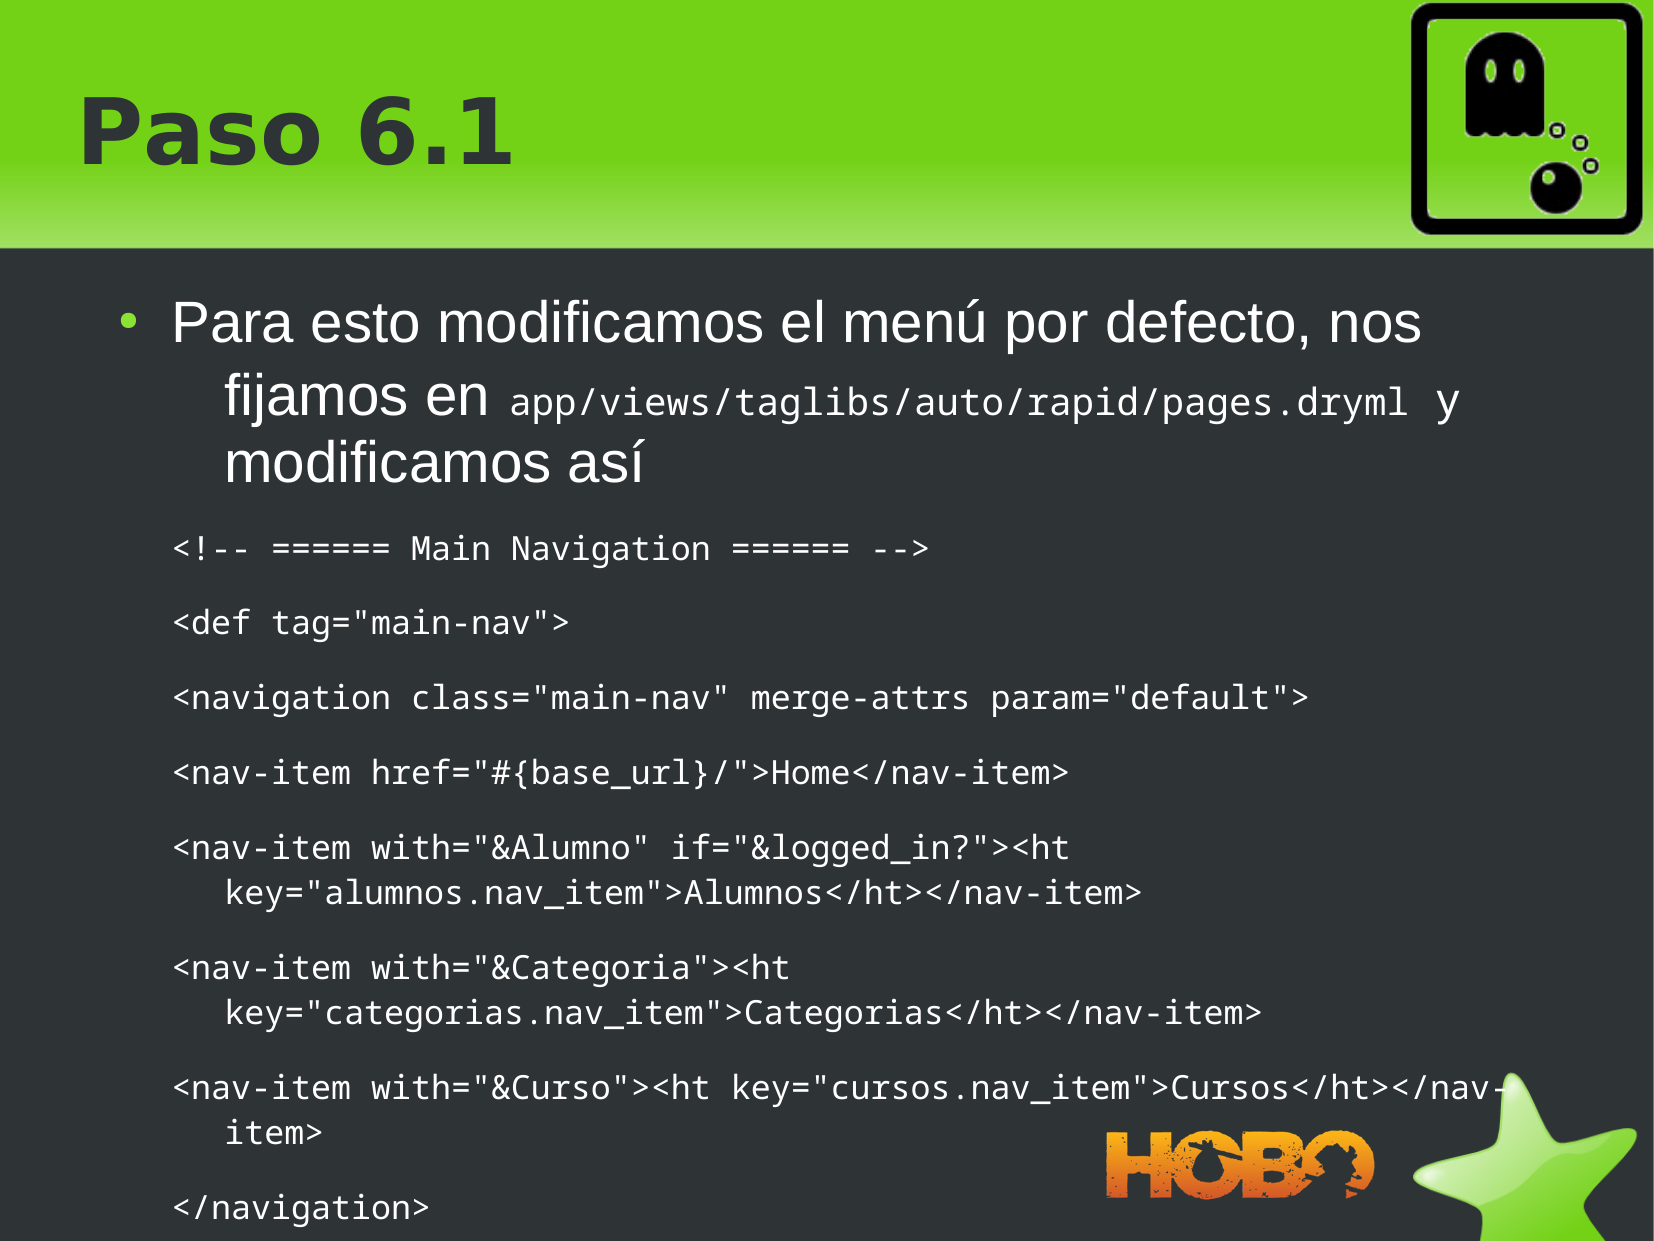

# Paso 6.1
Para esto modificamos el menú por defecto, nos fijamos en app/views/taglibs/auto/rapid/pages.dryml y modificamos así
<!-- ====== Main Navigation ====== -->
<def tag="main-nav">
<navigation class="main-nav" merge-attrs param="default">
<nav-item href="#{base_url}/">Home</nav-item>
<nav-item with="&Alumno" if="&logged_in?"><ht key="alumnos.nav_item">Alumnos</ht></nav-item>
<nav-item with="&Categoria"><ht key="categorias.nav_item">Categorias</ht></nav-item>
<nav-item with="&Curso"><ht key="cursos.nav_item">Cursos</ht></nav-item>
</navigation>
</def>